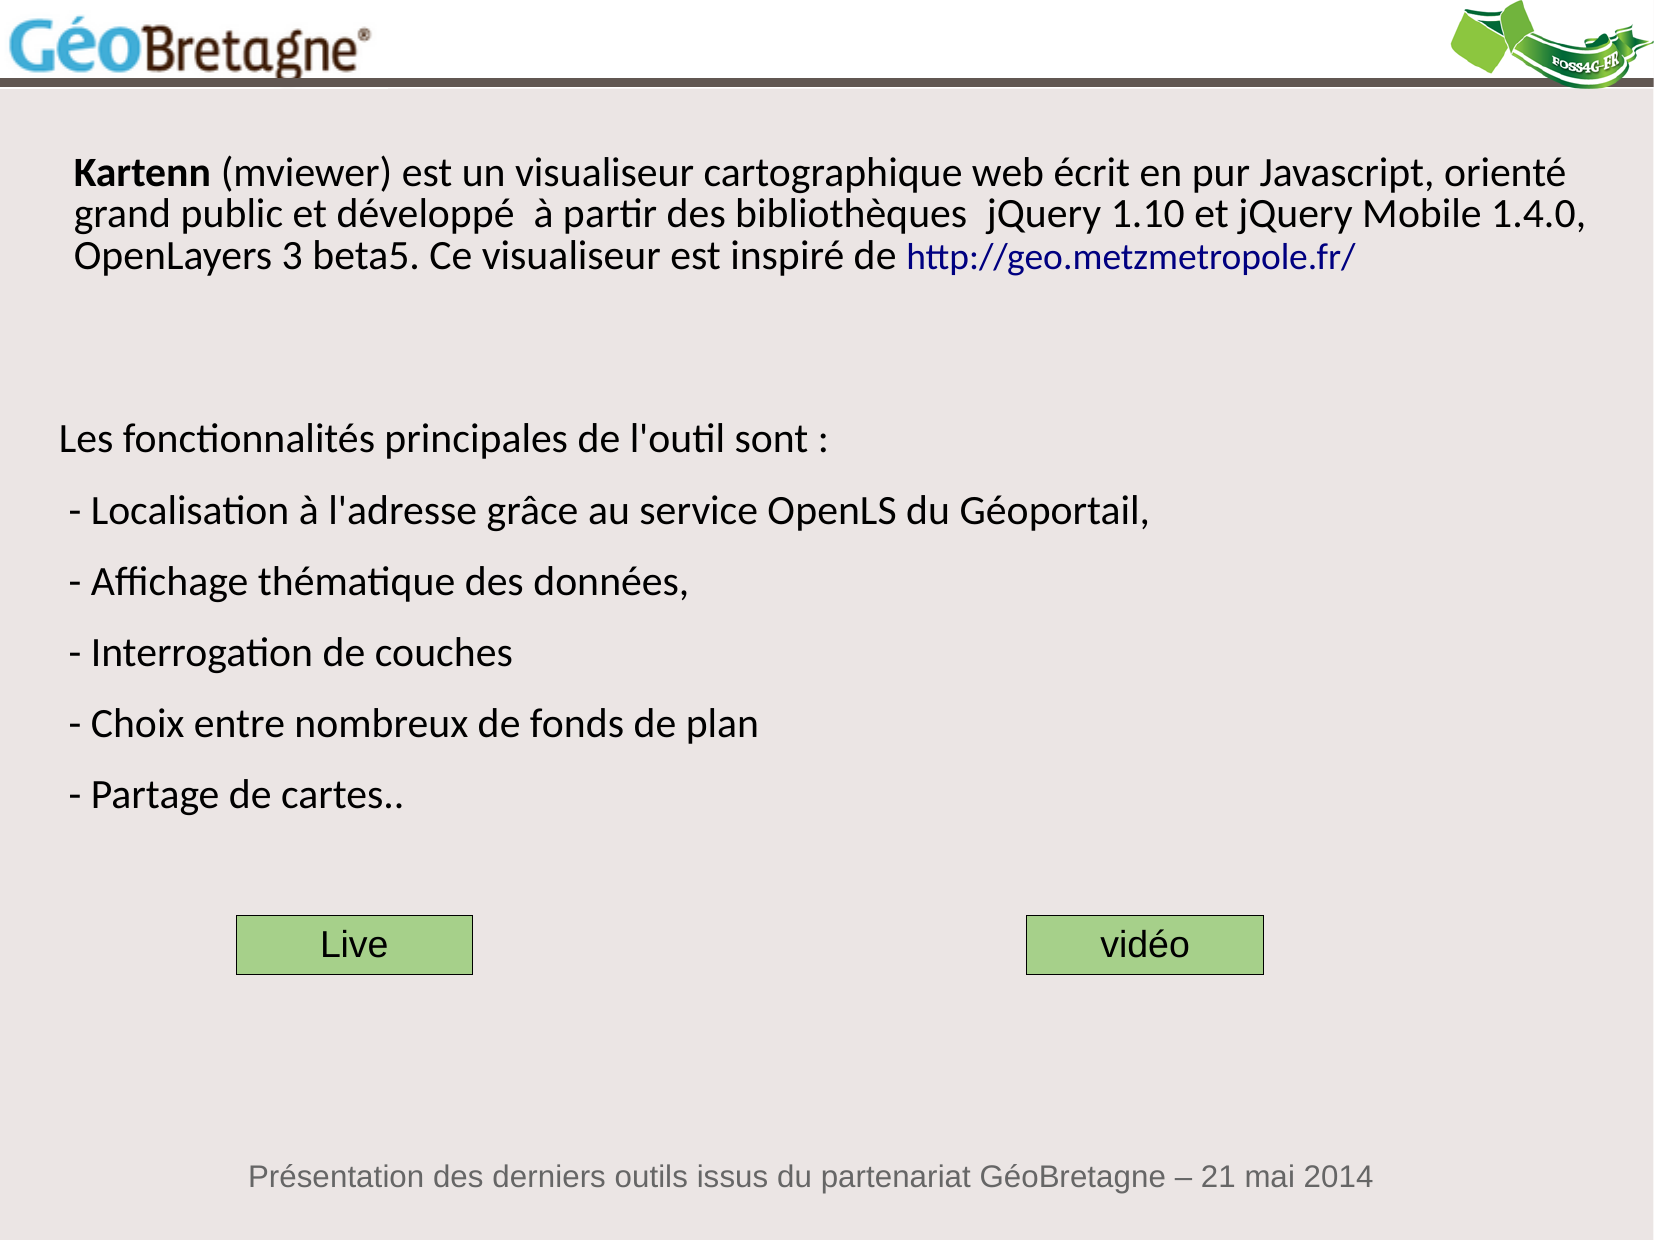

Kartenn (mviewer) est un visualiseur cartographique web écrit en pur Javascript, orienté grand public et développé à partir des bibliothèques jQuery 1.10 et jQuery Mobile 1.4.0, OpenLayers 3 beta5. Ce visualiseur est inspiré de http://geo.metzmetropole.fr/
# Les fonctionnalités principales de l'outil sont :
 - Localisation à l'adresse grâce au service OpenLS du Géoportail,
 - Affichage thématique des données,
 - Interrogation de couches
 - Choix entre nombreux de fonds de plan
 - Partage de cartes..
Live
vidéo